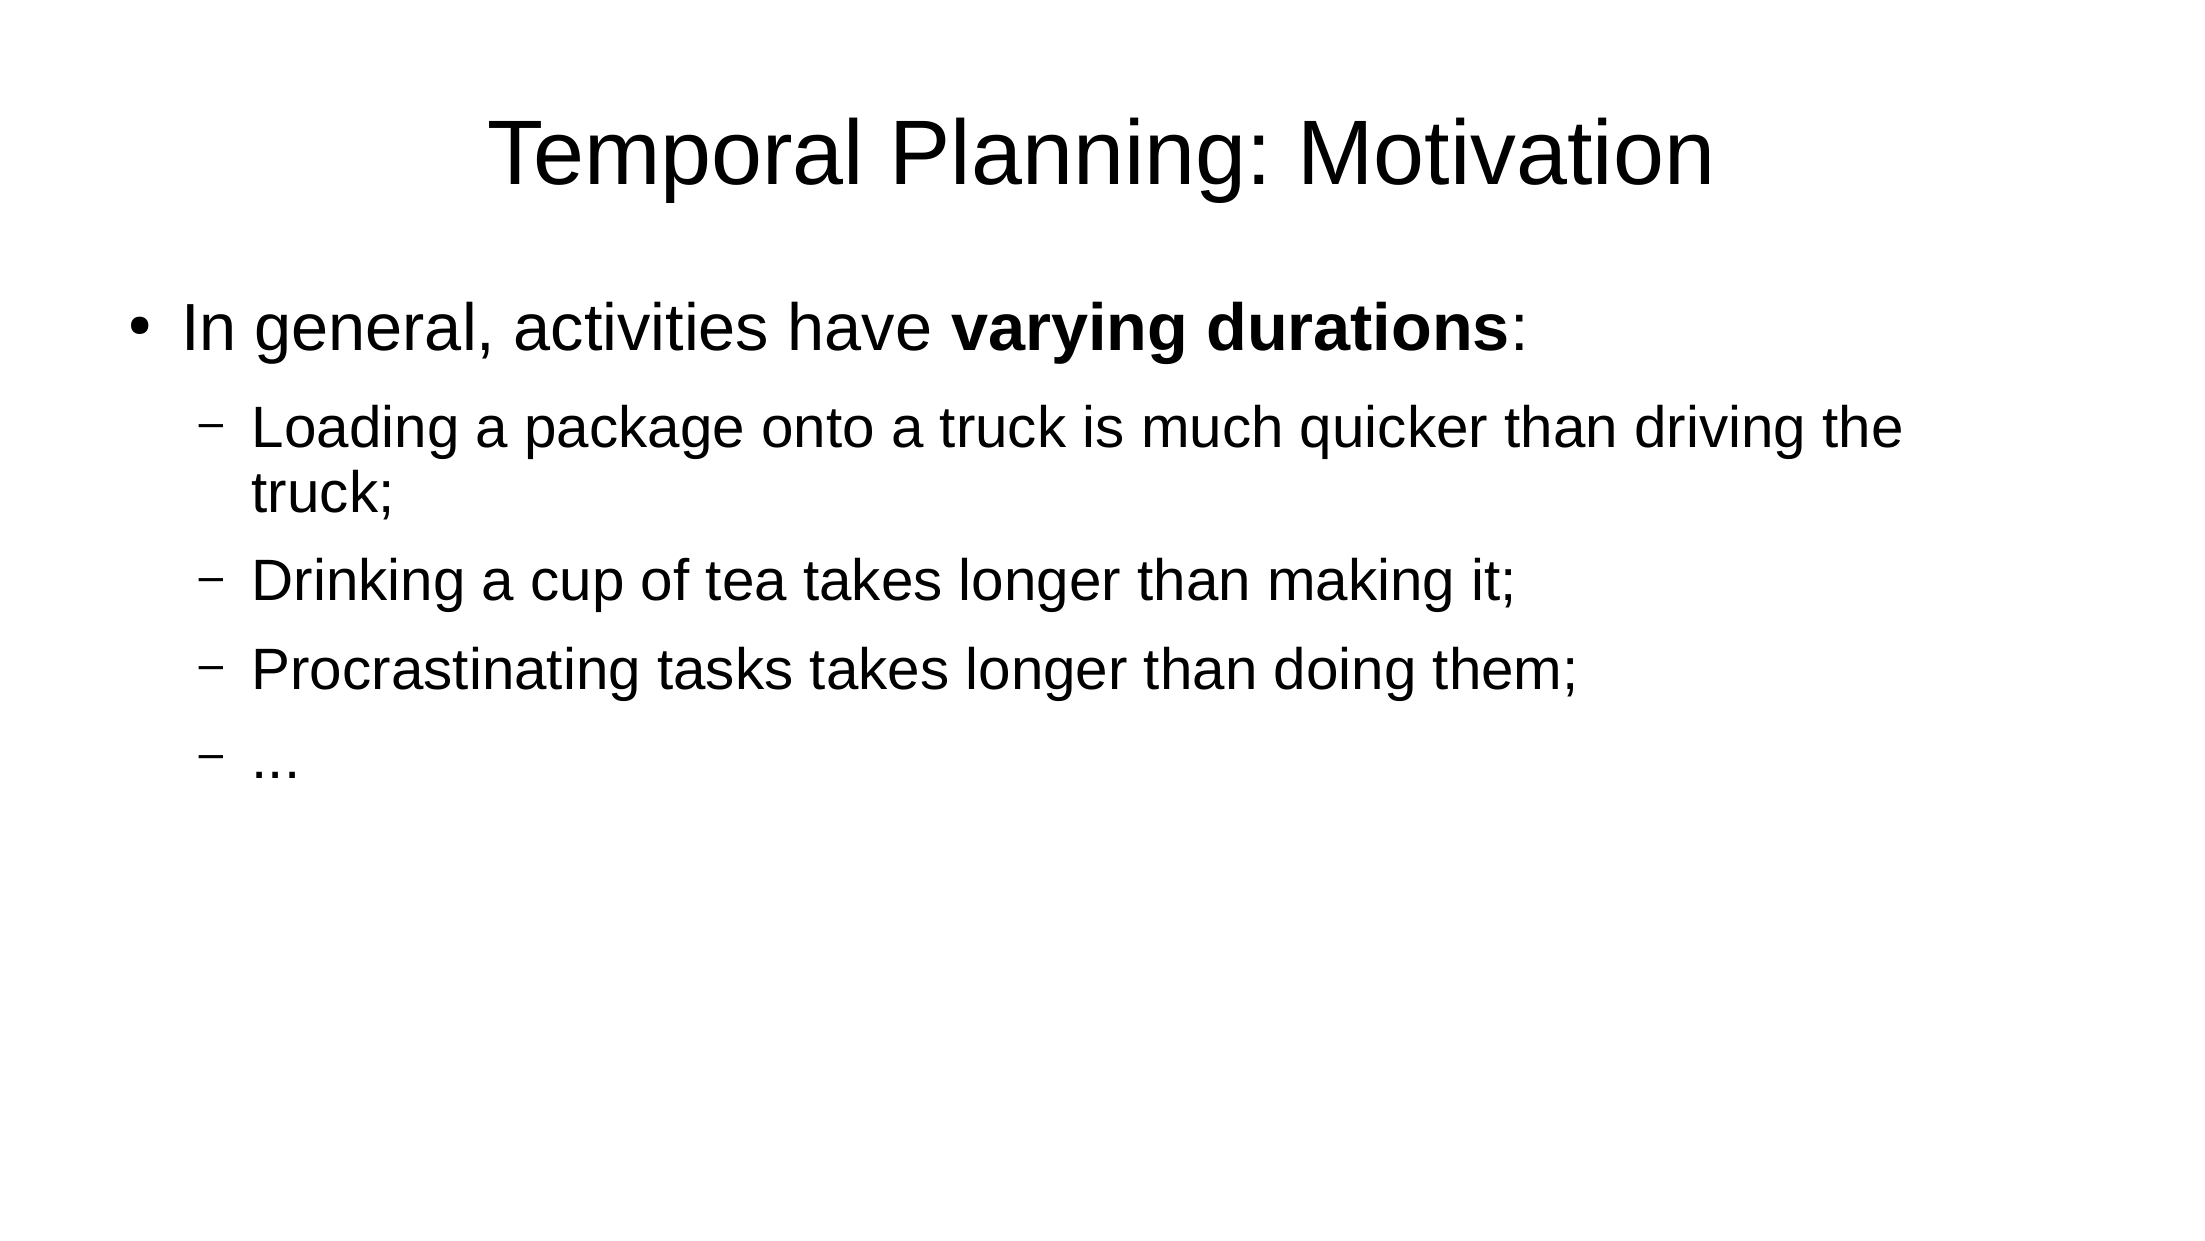

# Temporal Planning: Motivation
In general, activities have varying durations:
Loading a package onto a truck is much quicker than driving the truck;
Drinking a cup of tea takes longer than making it;
Procrastinating tasks takes longer than doing them;
...